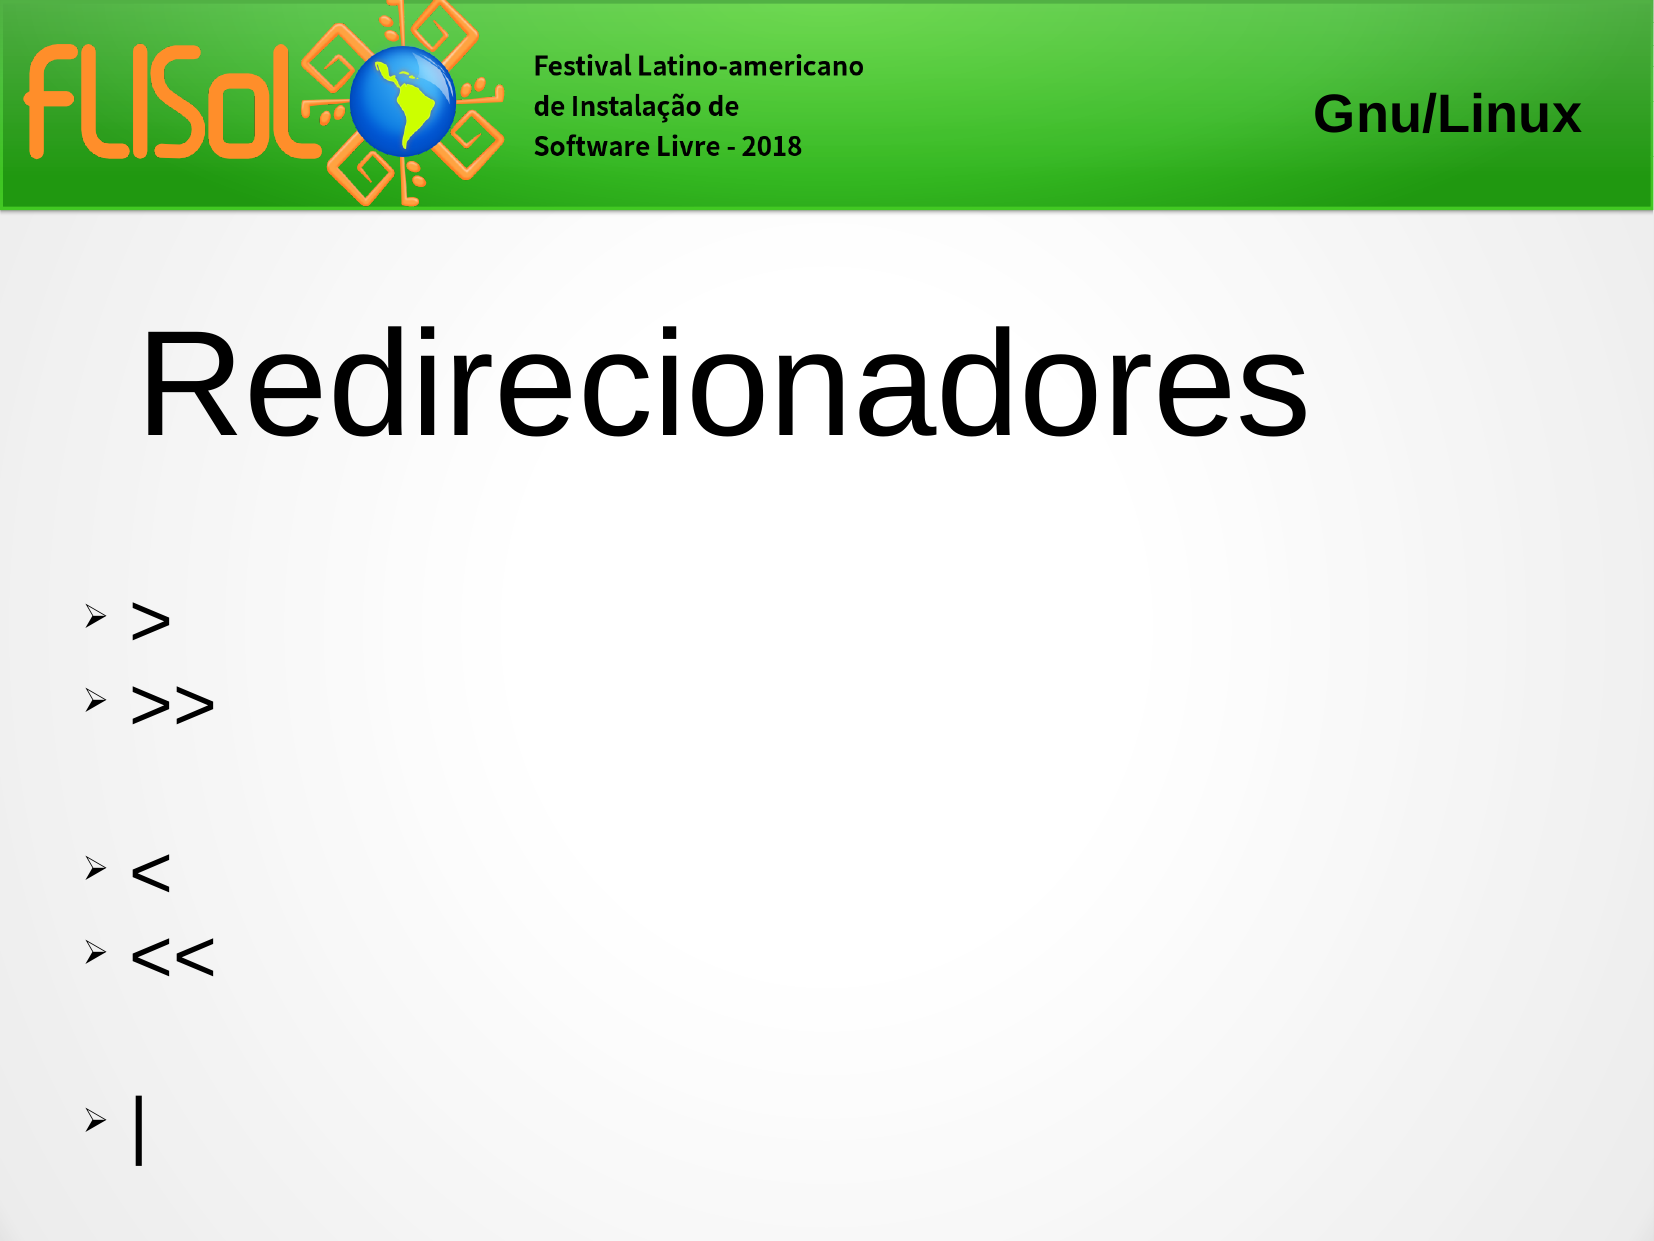

Gnu/Linux
# Redirecionadores
 >
 >>
 <
 <<
 |